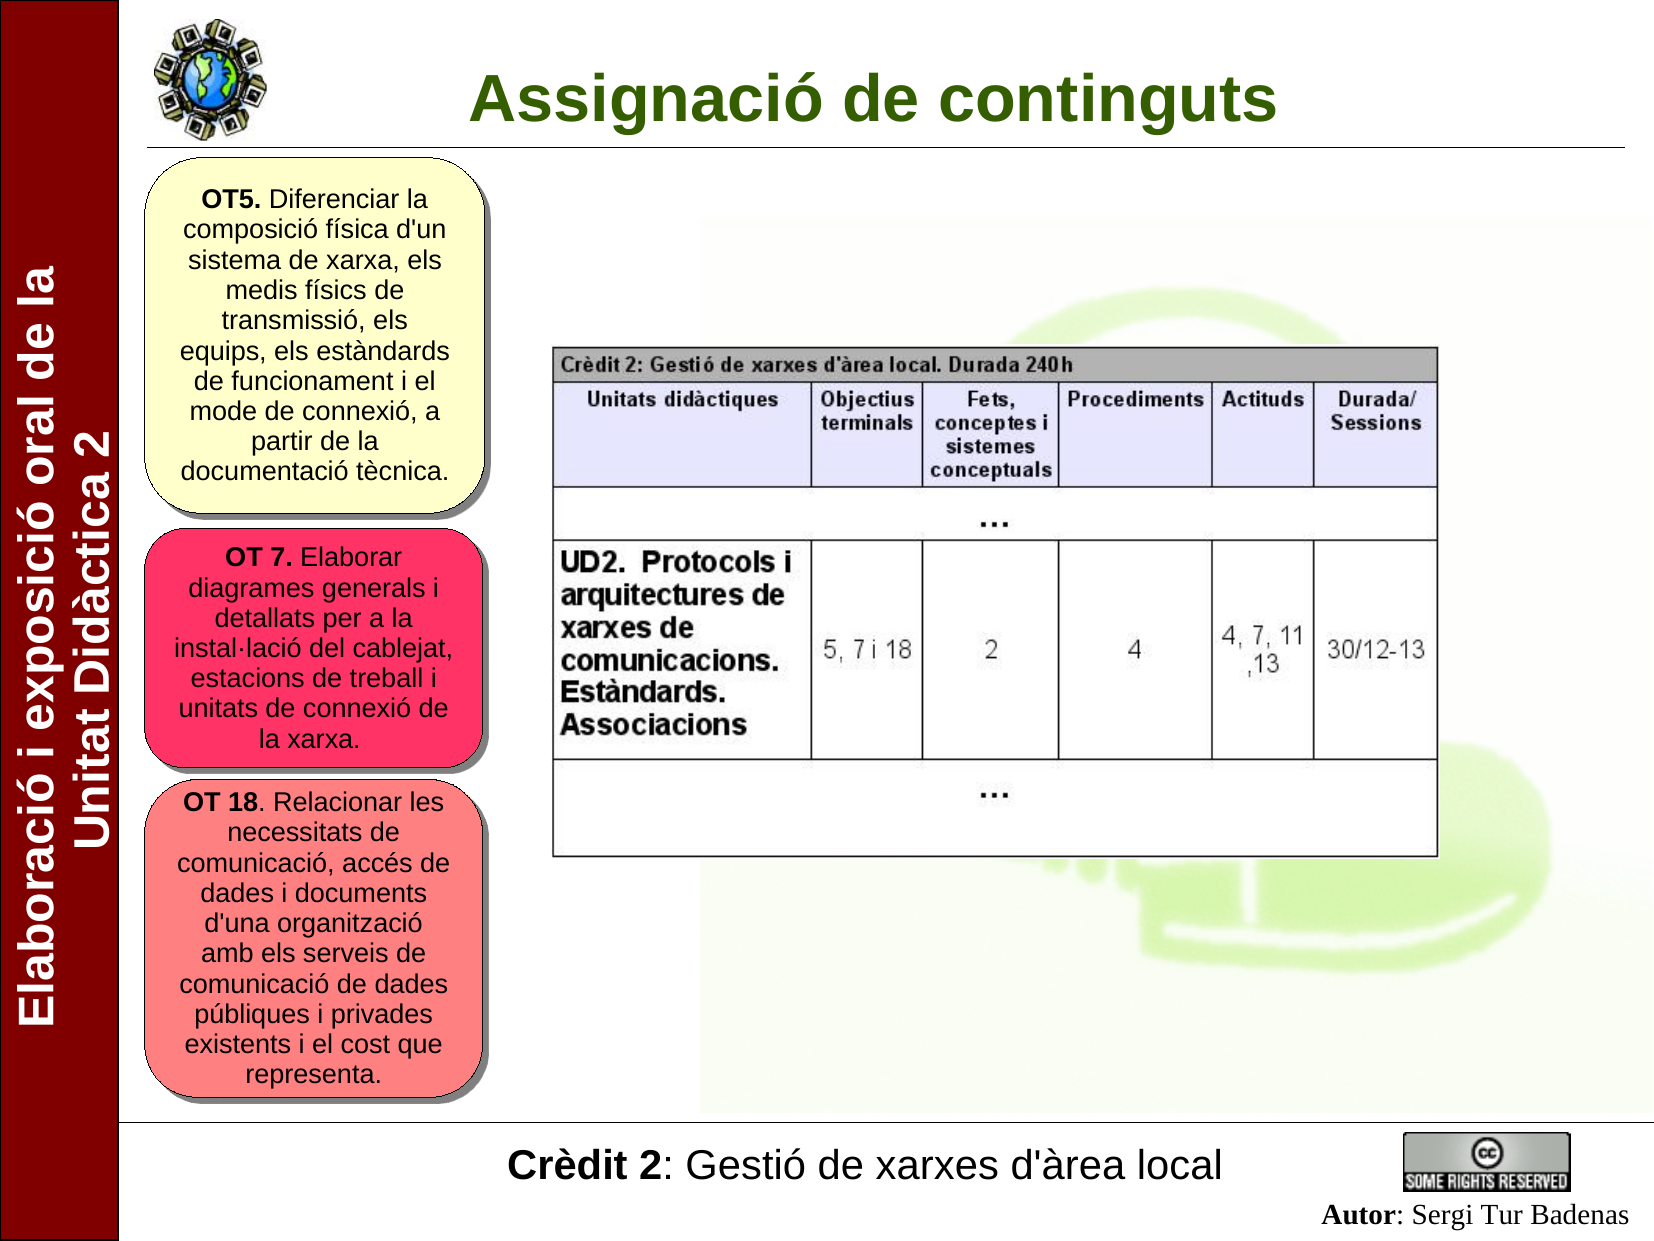

# Assignació de continguts
OT5. Diferenciar la composició física d'un sistema de xarxa, els medis físics de transmissió, els equips, els estàndards de funcionament i el mode de connexió, a partir de la documentació tècnica.
OT 7. Elaborar diagrames generals i detallats per a la instal·lació del cablejat, estacions de treball i unitats de connexió de la xarxa.
OT 18. Relacionar les necessitats de comunicació, accés de dades i documents d'una organització amb els serveis de comunicació de dades públiques i privades existents i el cost que representa.